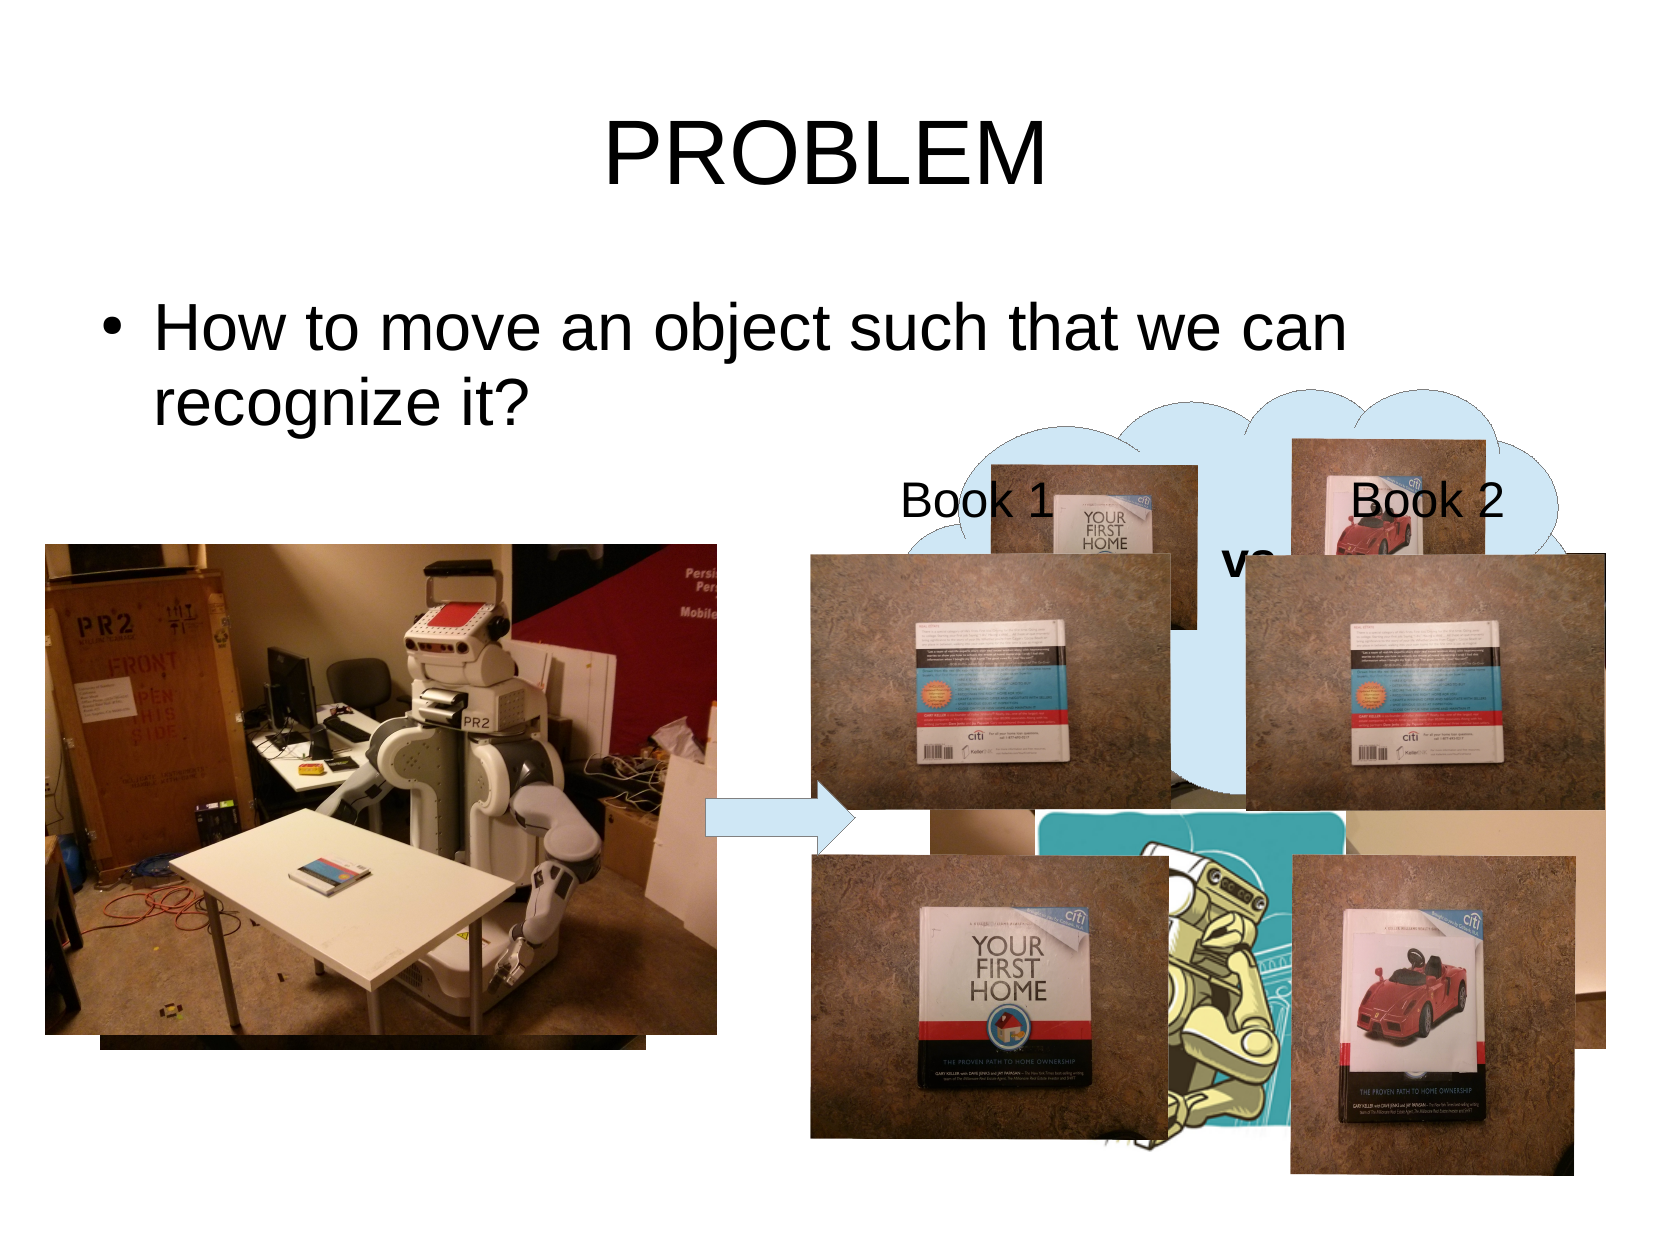

# PROBLEM
How to move an object such that we can recognize it?
Book 1				Book 2
vs